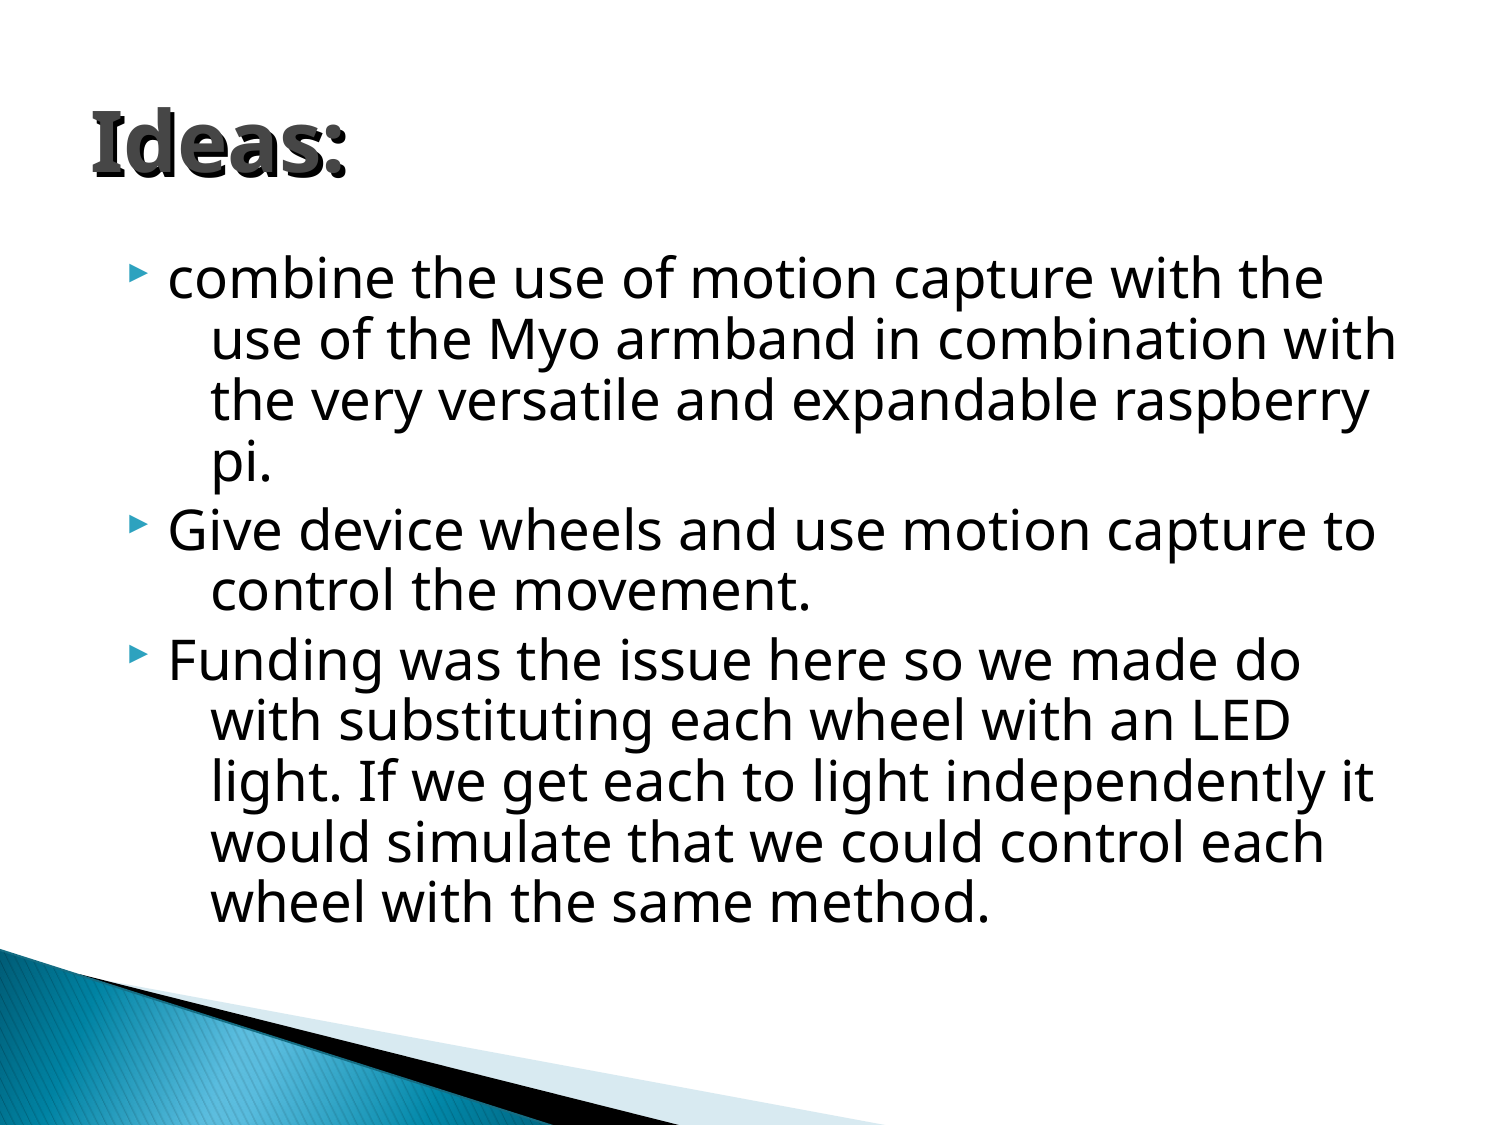

Ideas:
# combine the use of motion capture with the use of the Myo armband in combination with the very versatile and expandable raspberry pi.
Give device wheels and use motion capture to control the movement.
Funding was the issue here so we made do with substituting each wheel with an LED light. If we get each to light independently it would simulate that we could control each wheel with the same method.